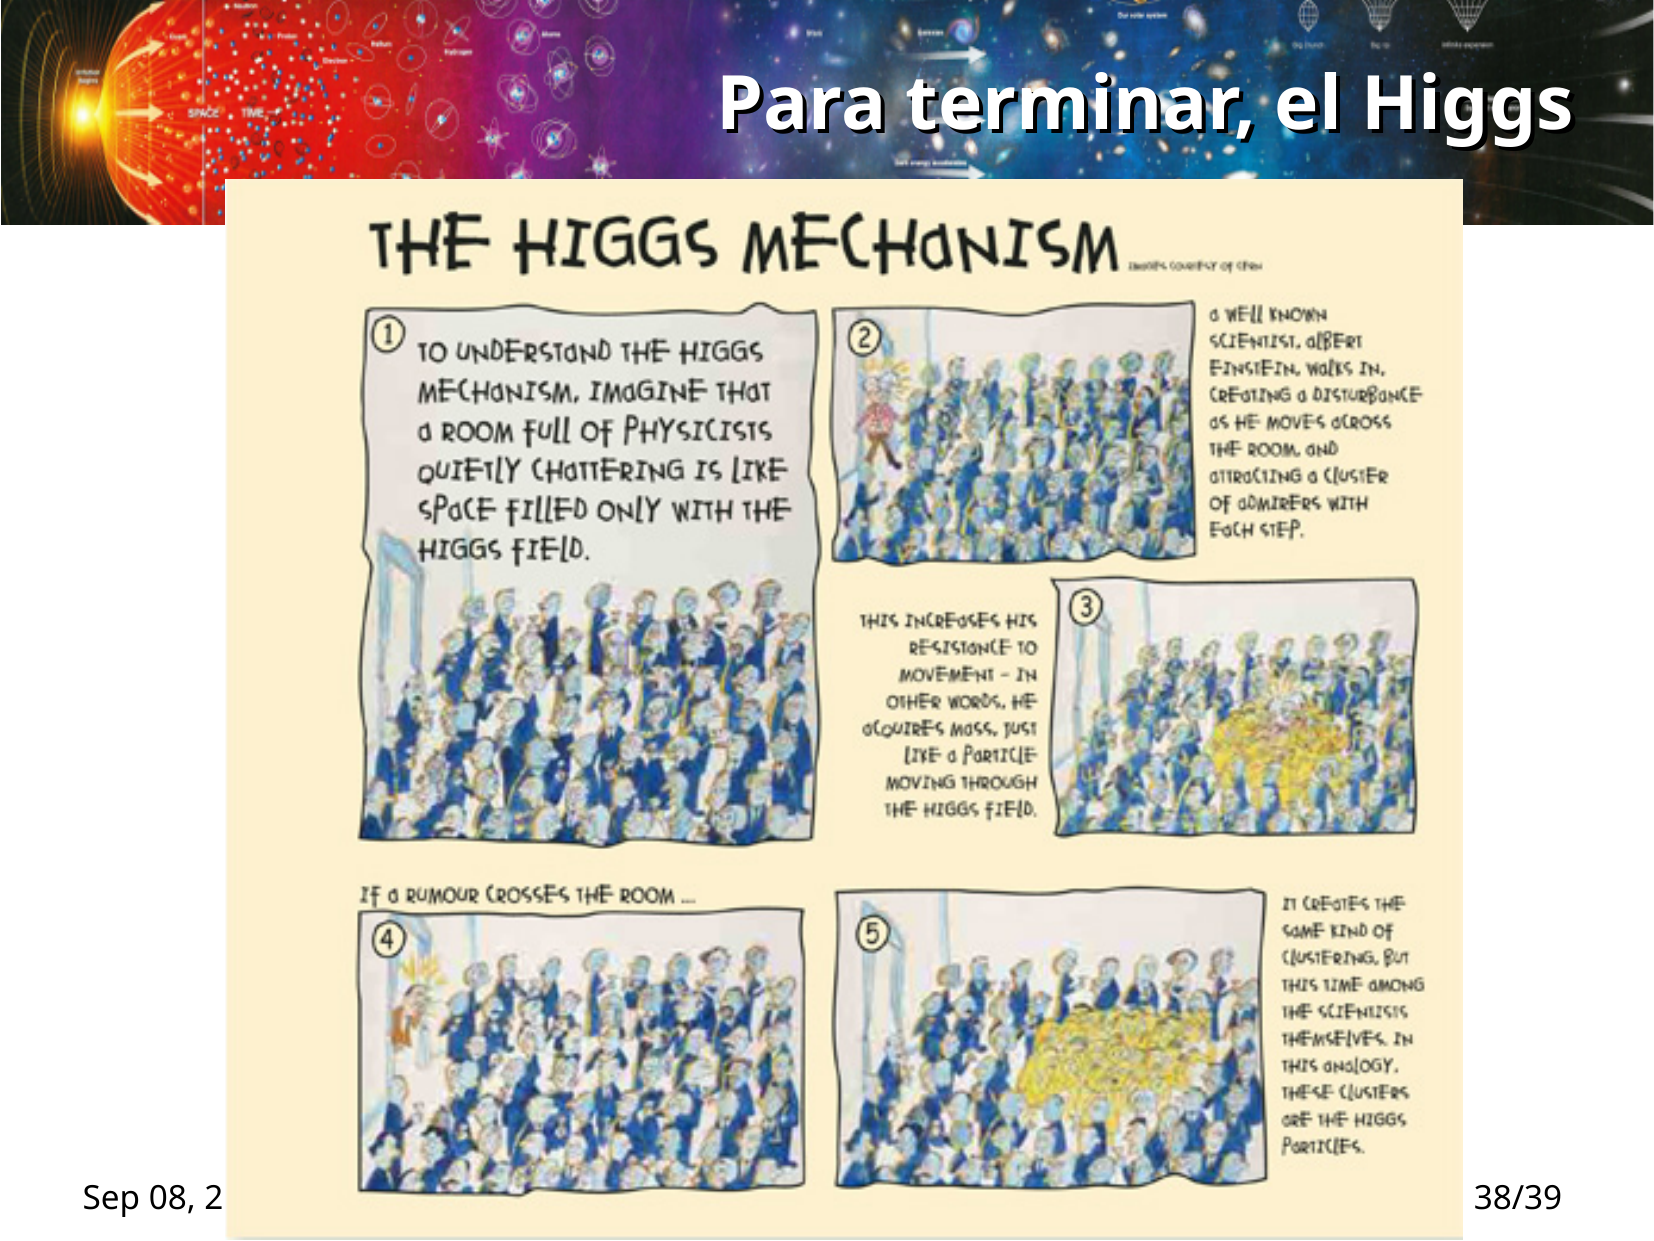

# Para terminar, el Higgs
Sep 08, 2016
H. Asorey - IPAC 2016 - 05/16
38